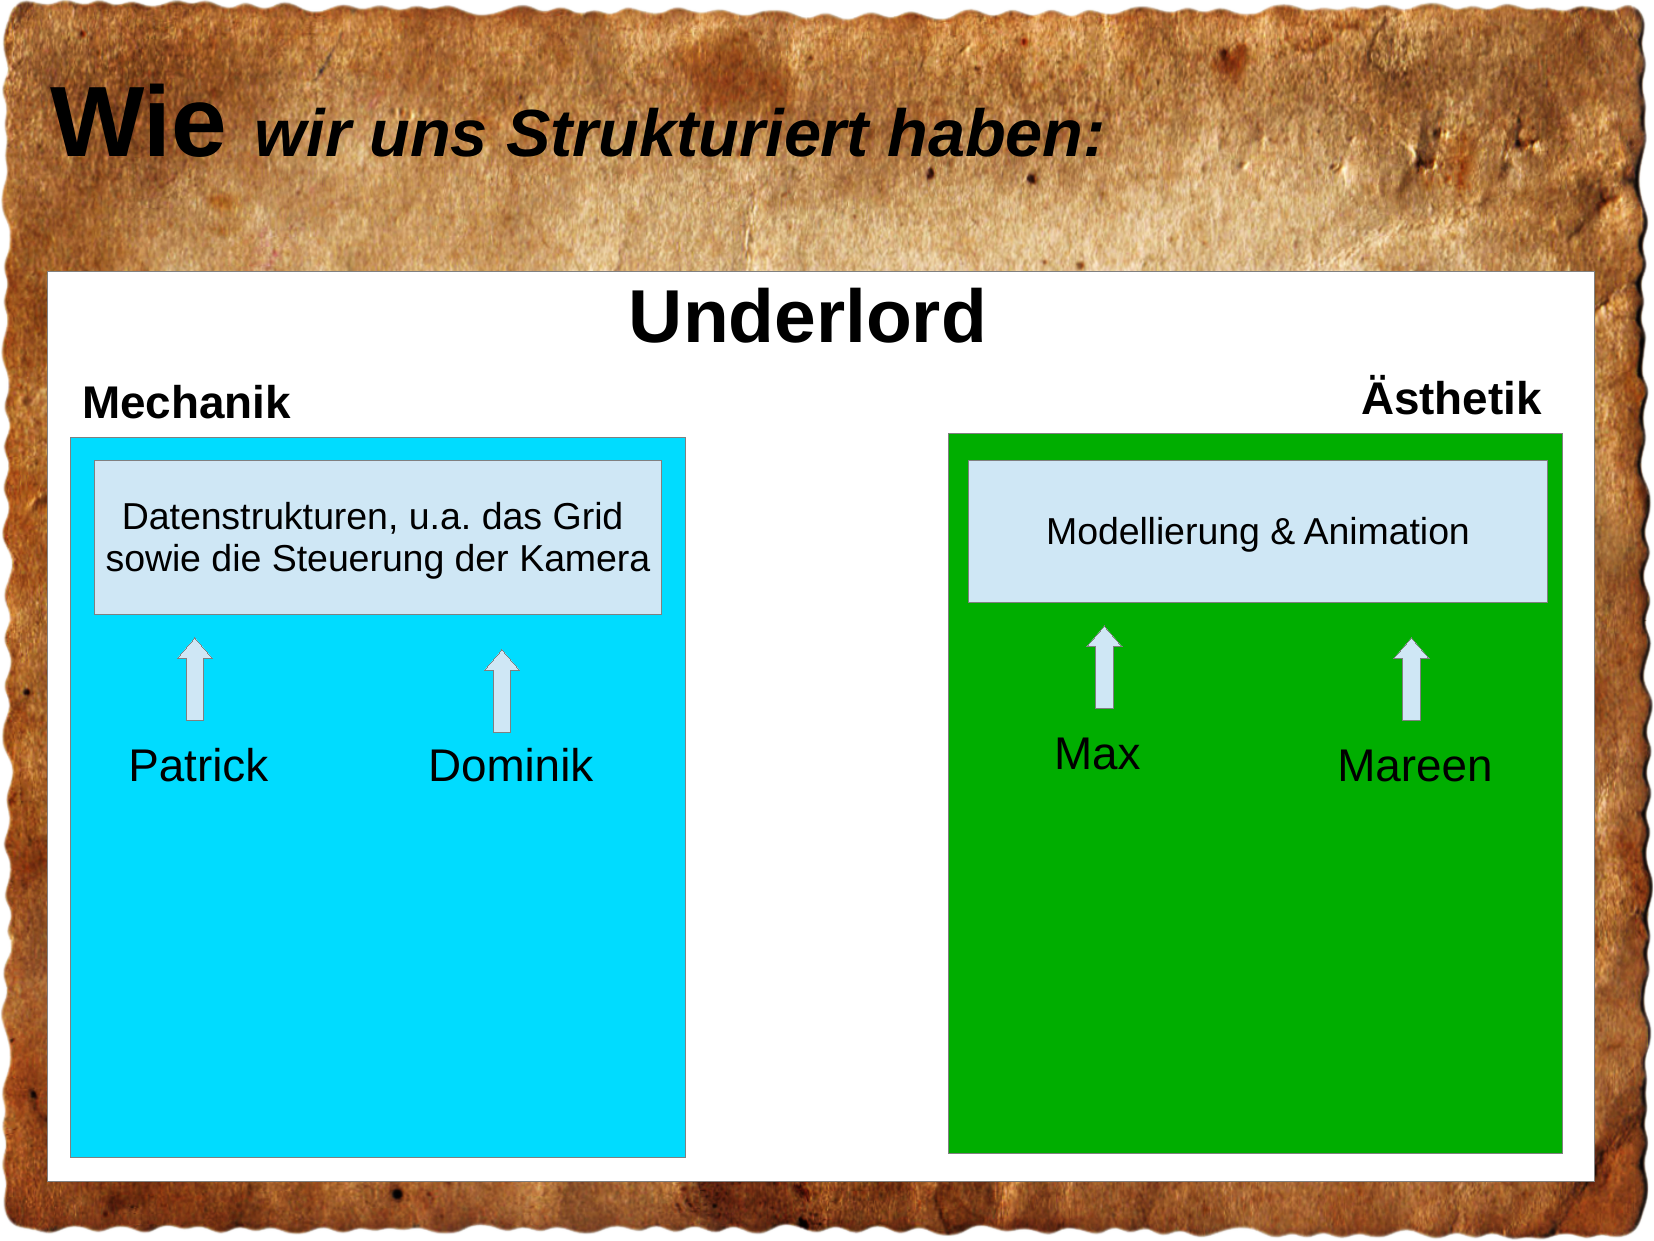

Wie wir uns Strukturiert haben:
Underlord
Ästhetik
Mechanik
Datenstrukturen, u.a. das Grid
sowie die Steuerung der Kamera
Modellierung & Animation
Max
Patrick
Dominik
Mareen